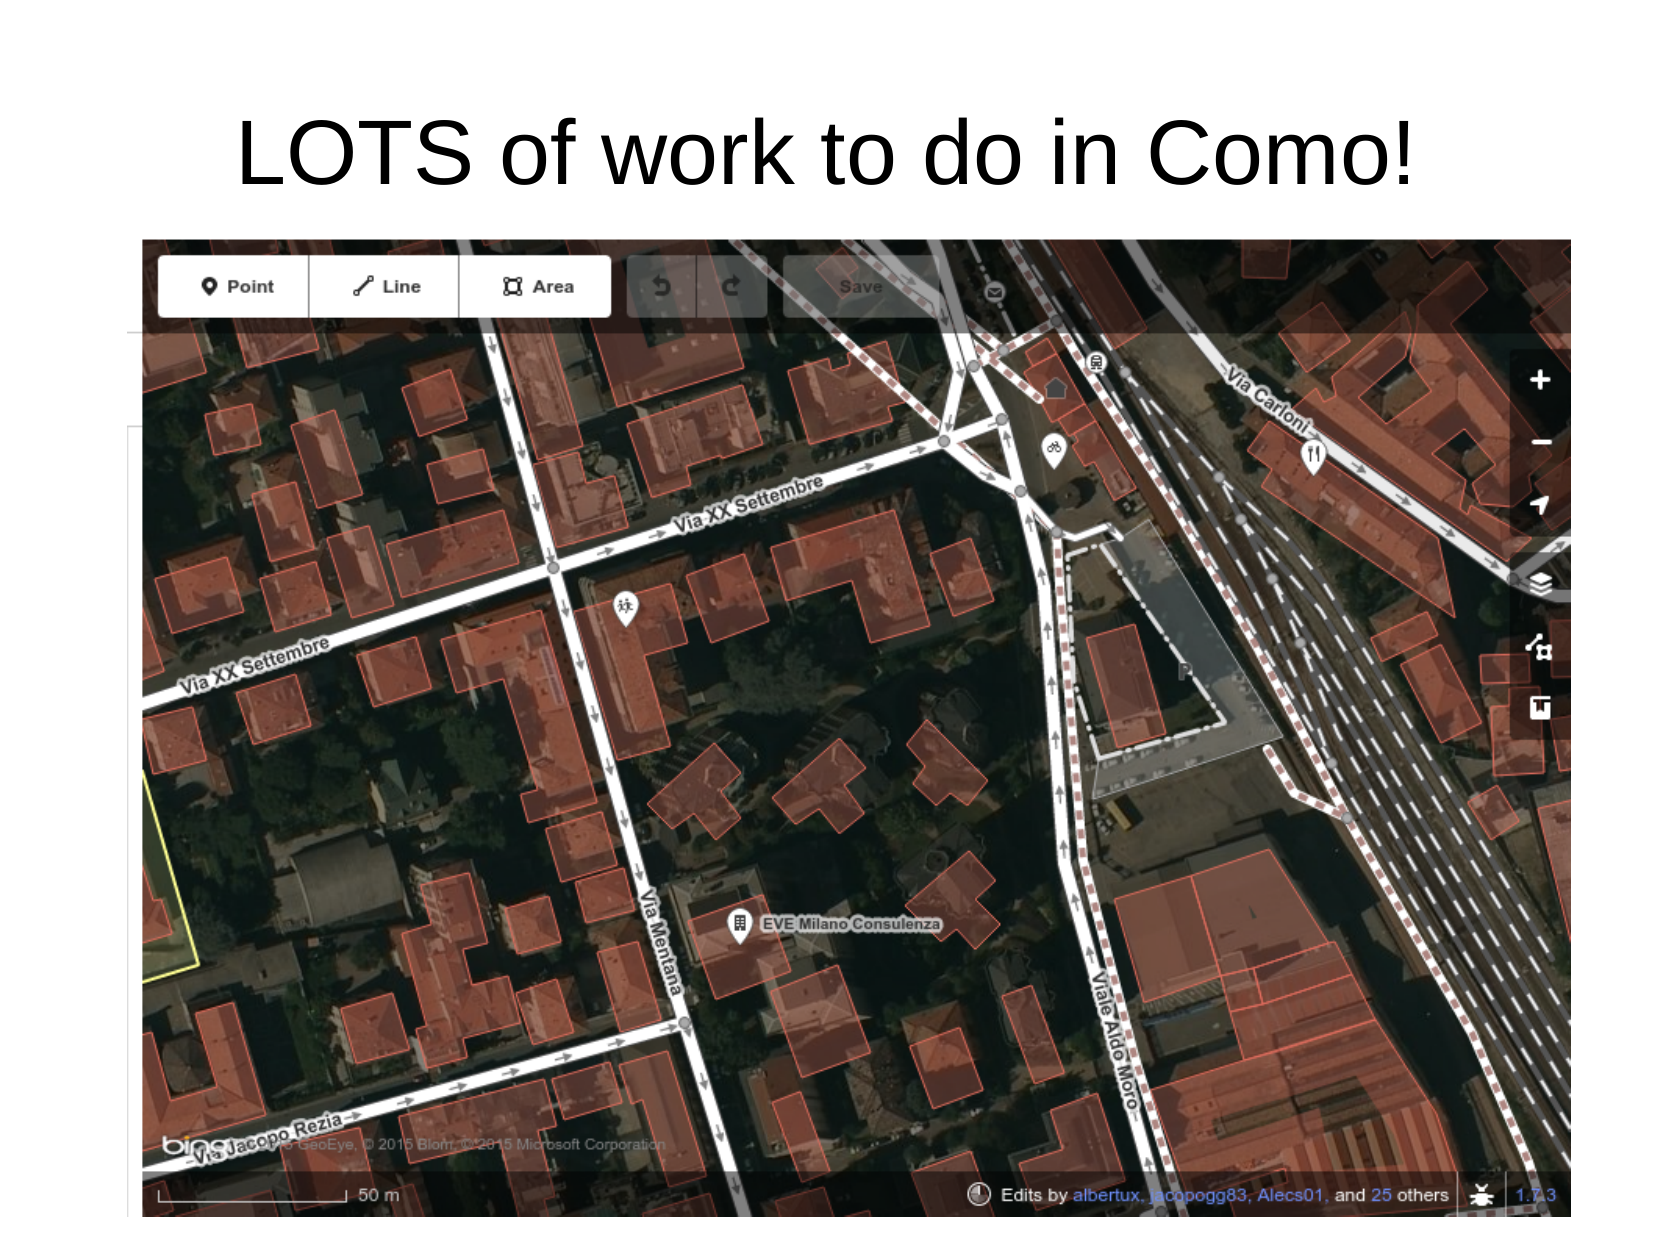

# LOTS of work to do in Como!